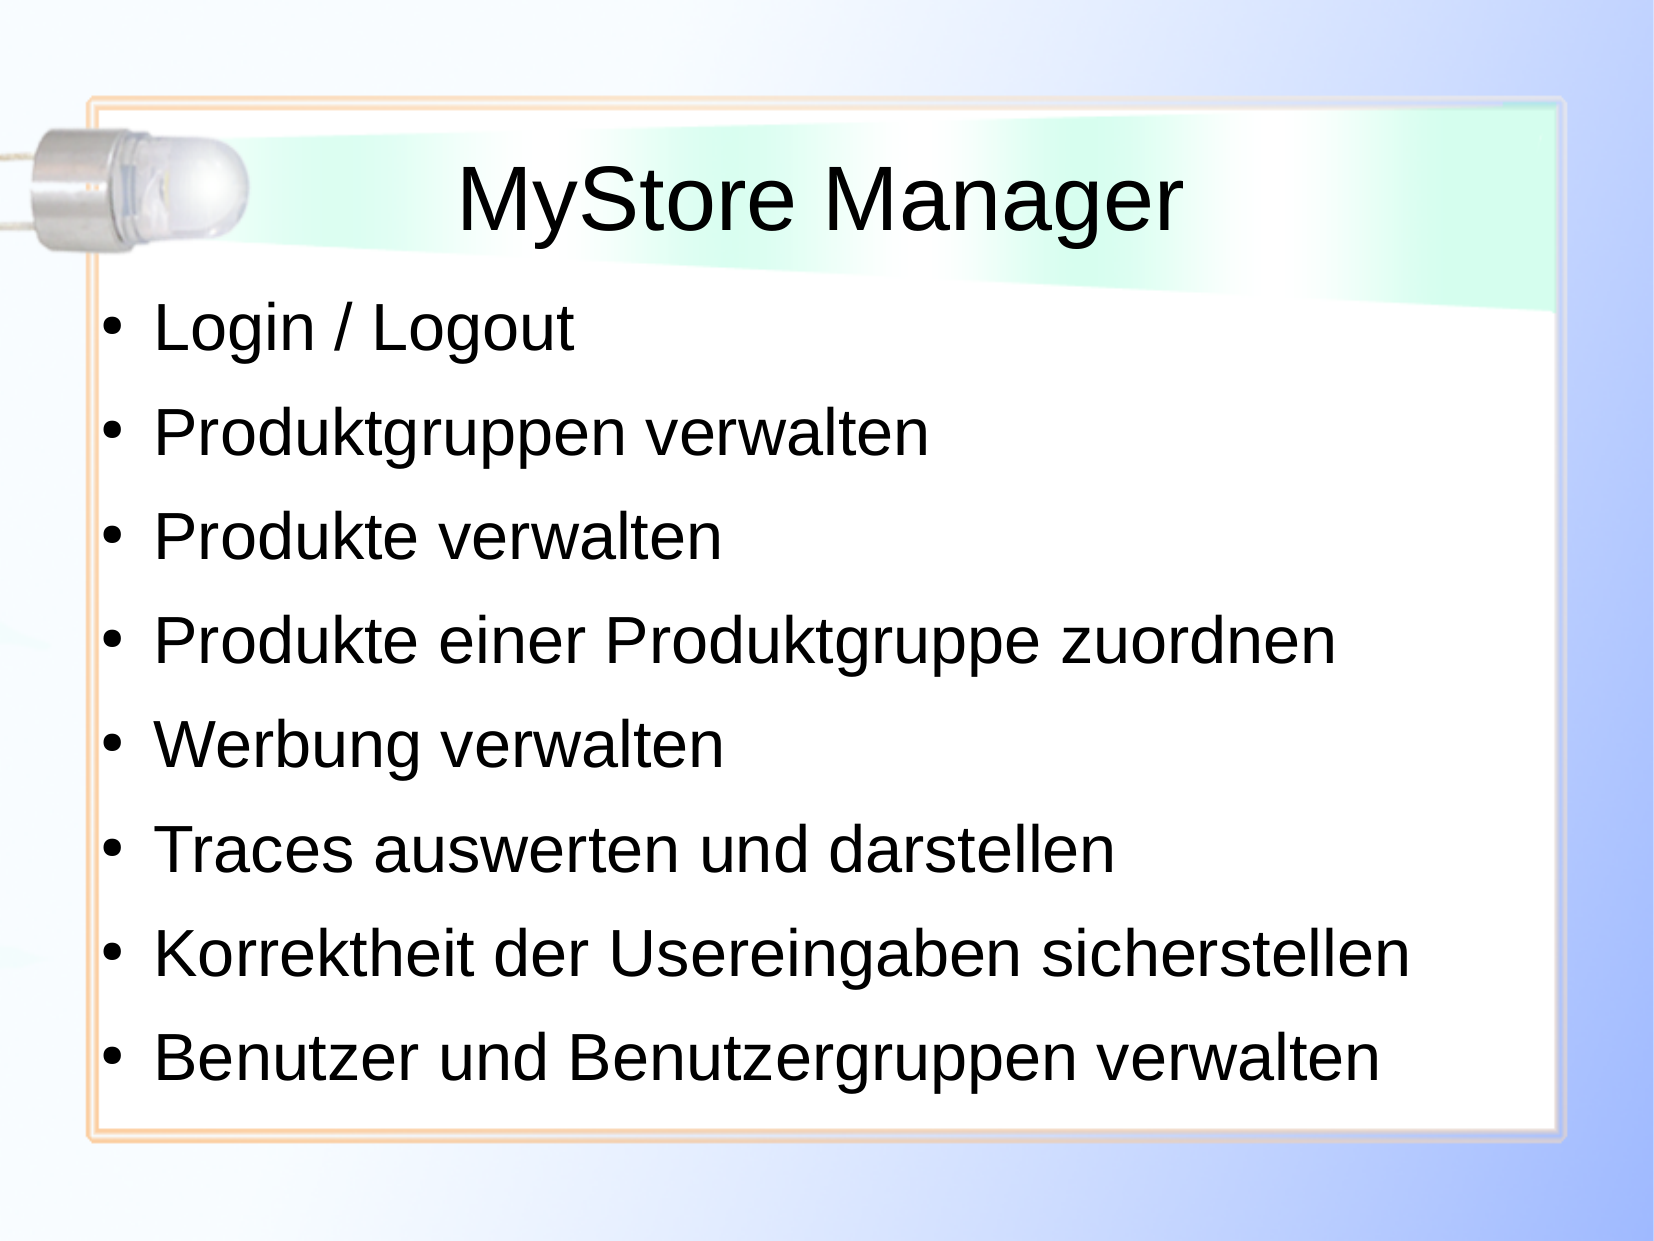

# MyStore Manager
Login / Logout
Produktgruppen verwalten
Produkte verwalten
Produkte einer Produktgruppe zuordnen
Werbung verwalten
Traces auswerten und darstellen
Korrektheit der Usereingaben sicherstellen
Benutzer und Benutzergruppen verwalten